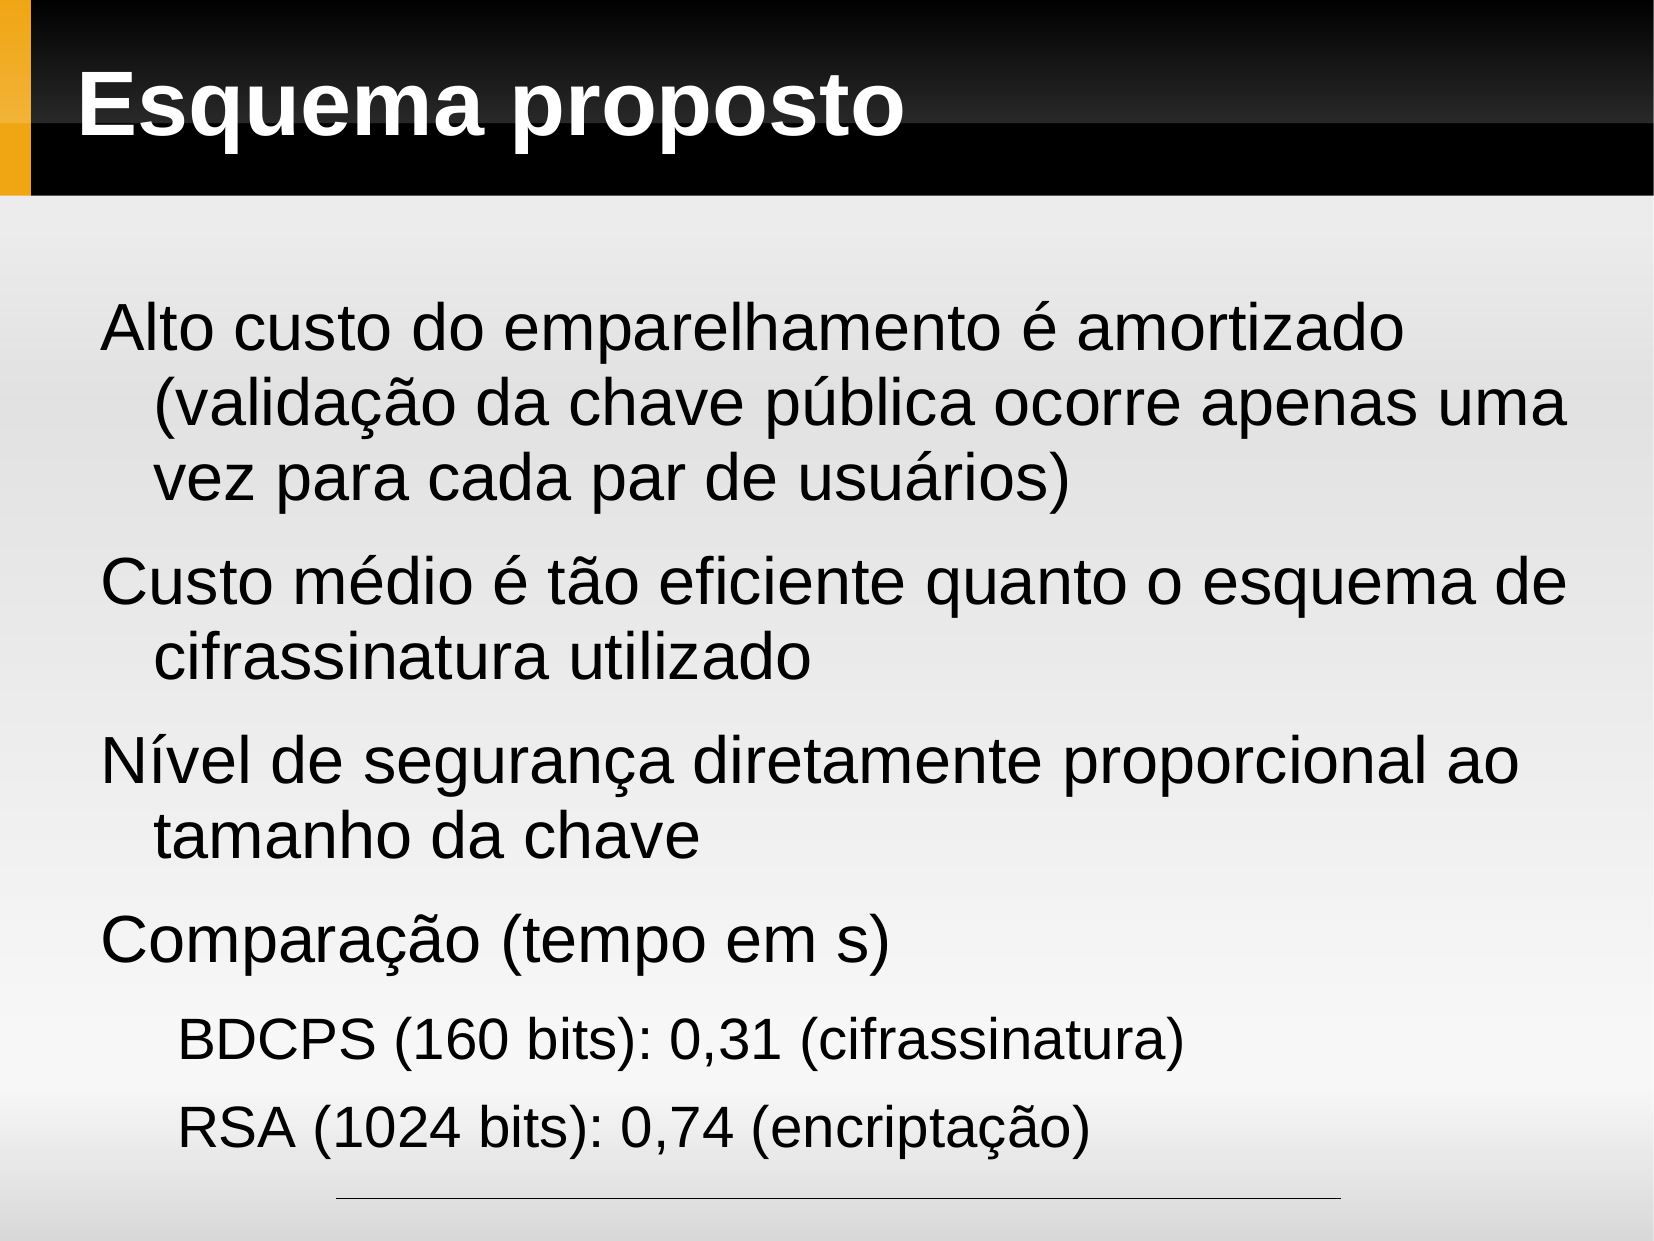

# Esquema proposto
Alto custo do emparelhamento é amortizado (validação da chave pública ocorre apenas uma vez para cada par de usuários)
Custo médio é tão eficiente quanto o esquema de cifrassinatura utilizado
Nível de segurança diretamente proporcional ao tamanho da chave
Comparação (tempo em s)
BDCPS (160 bits): 0,31 (cifrassinatura)
RSA (1024 bits): 0,74 (encriptação)